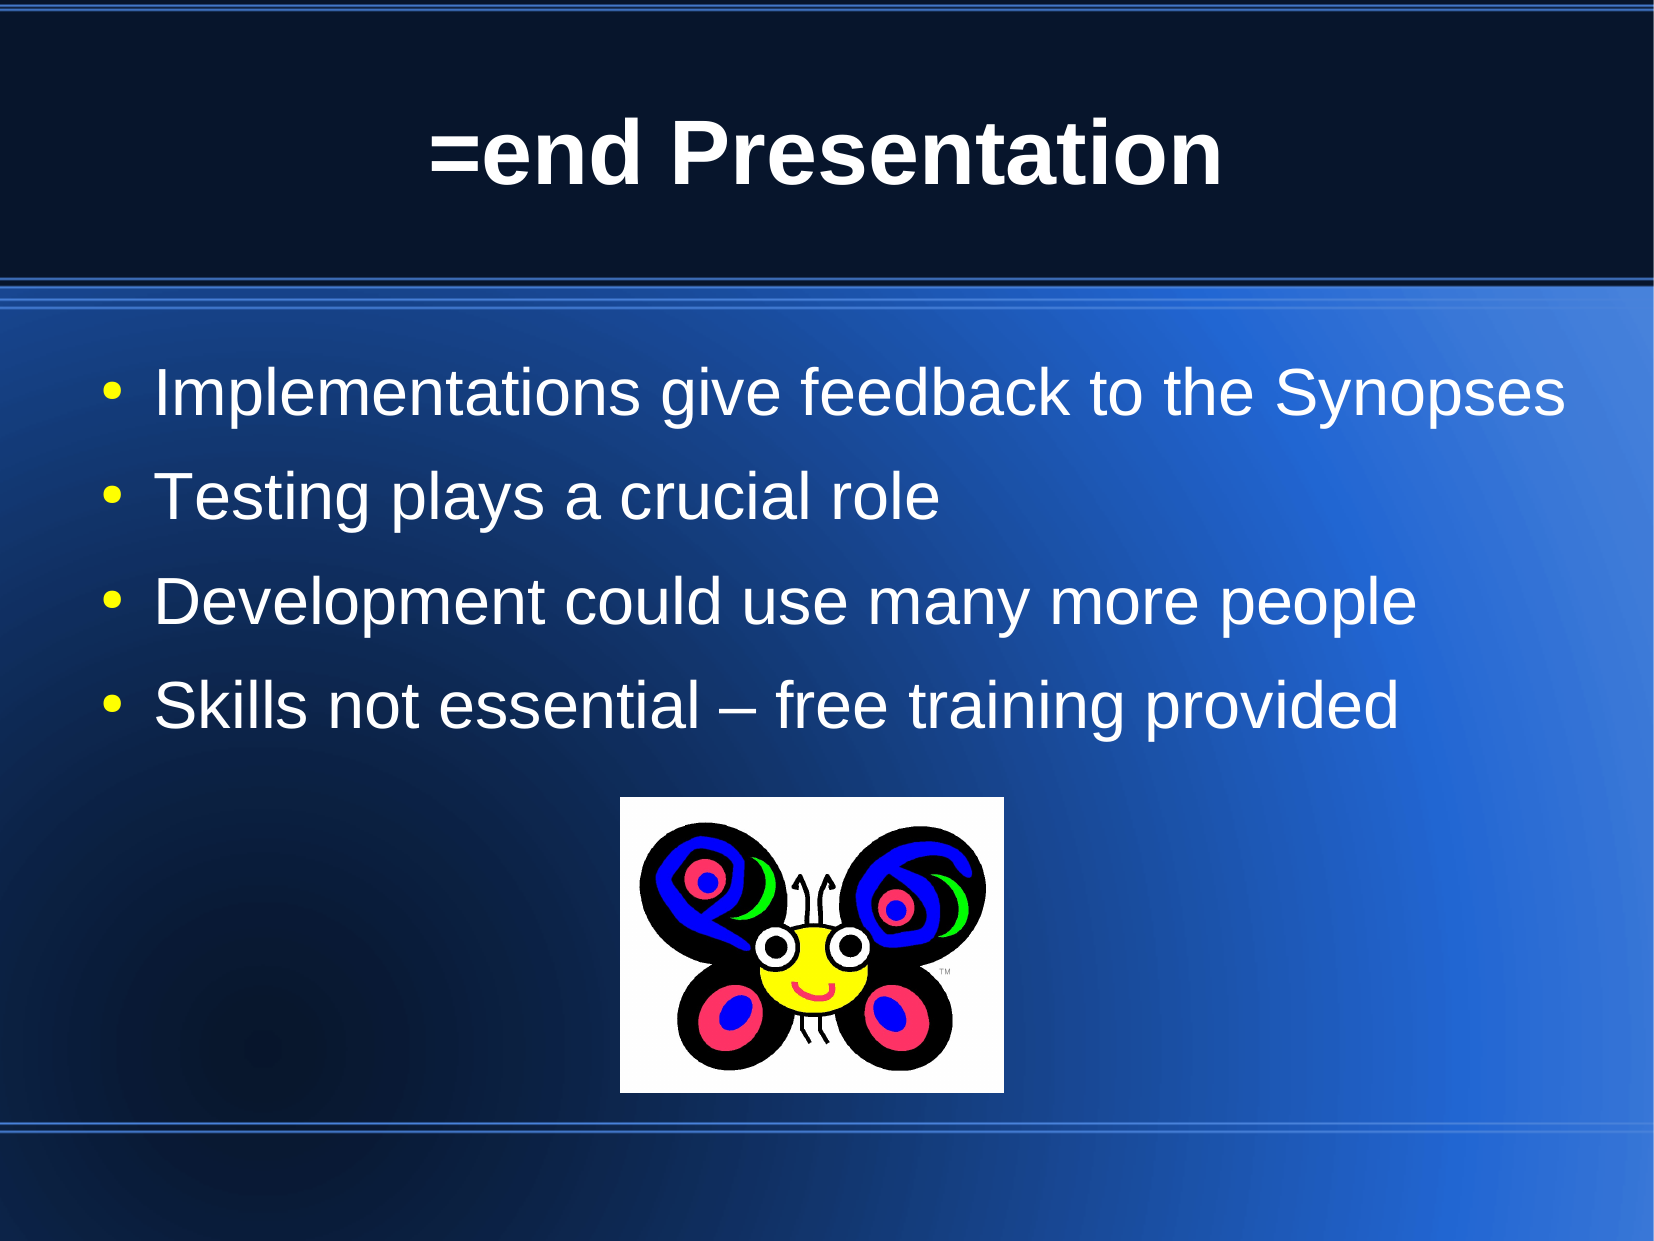

# =end Presentation
Implementations give feedback to the Synopses
Testing plays a crucial role
Development could use many more people
Skills not essential – free training provided